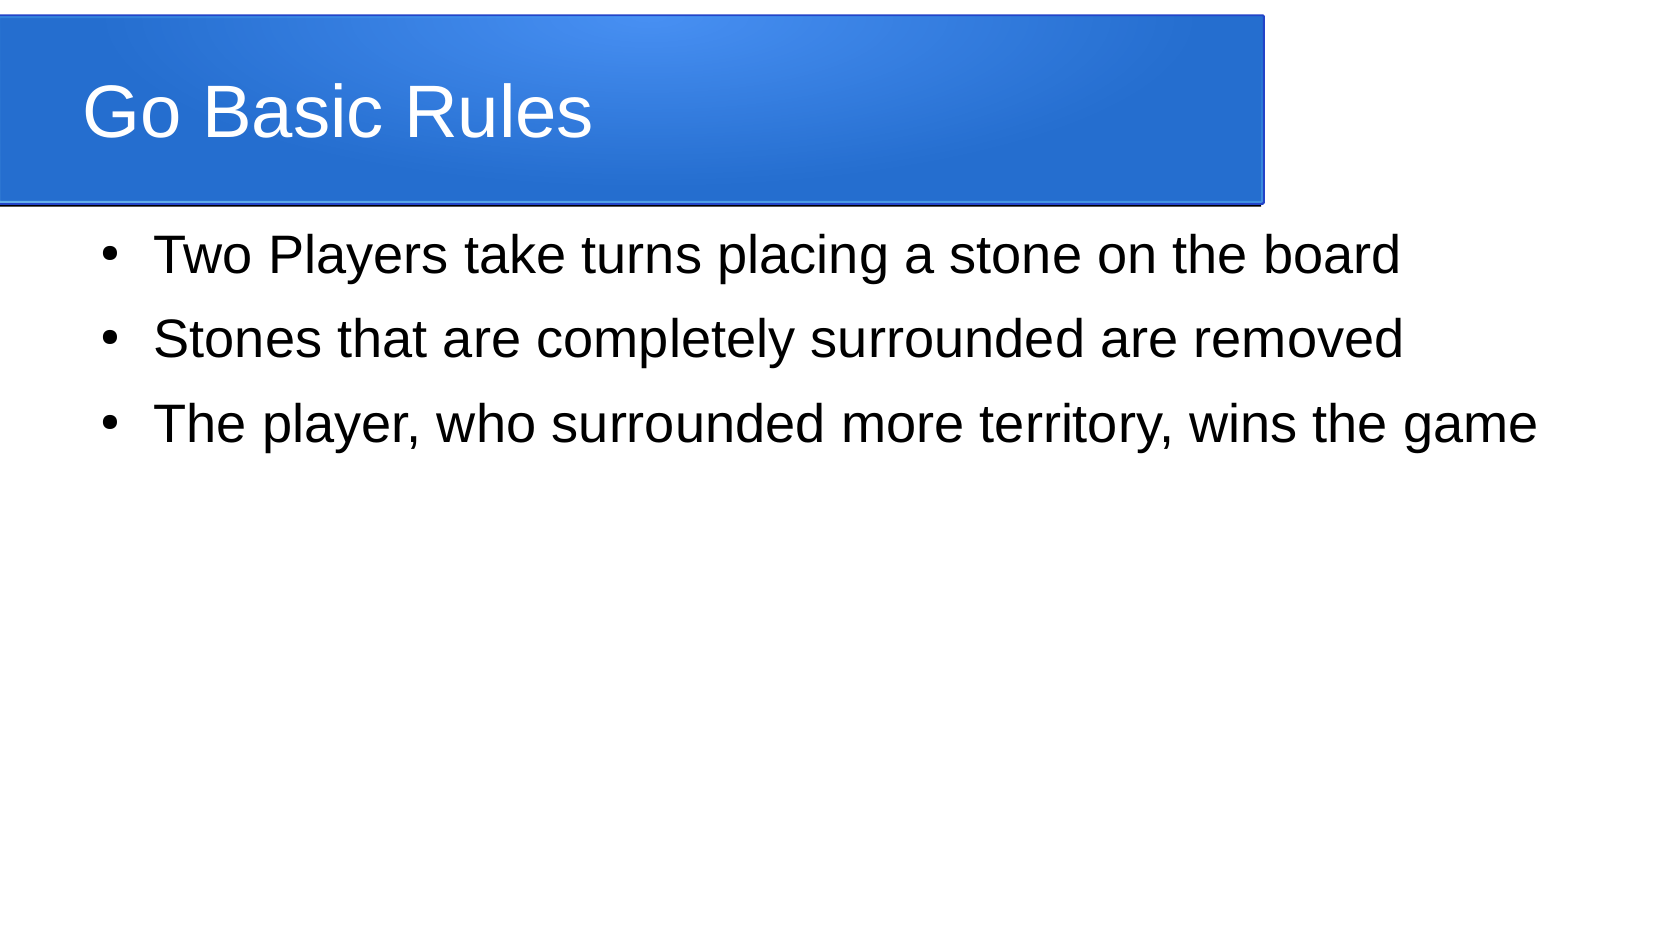

# Go Basic Rules
Two Players take turns placing a stone on the board
Stones that are completely surrounded are removed
The player, who surrounded more territory, wins the game